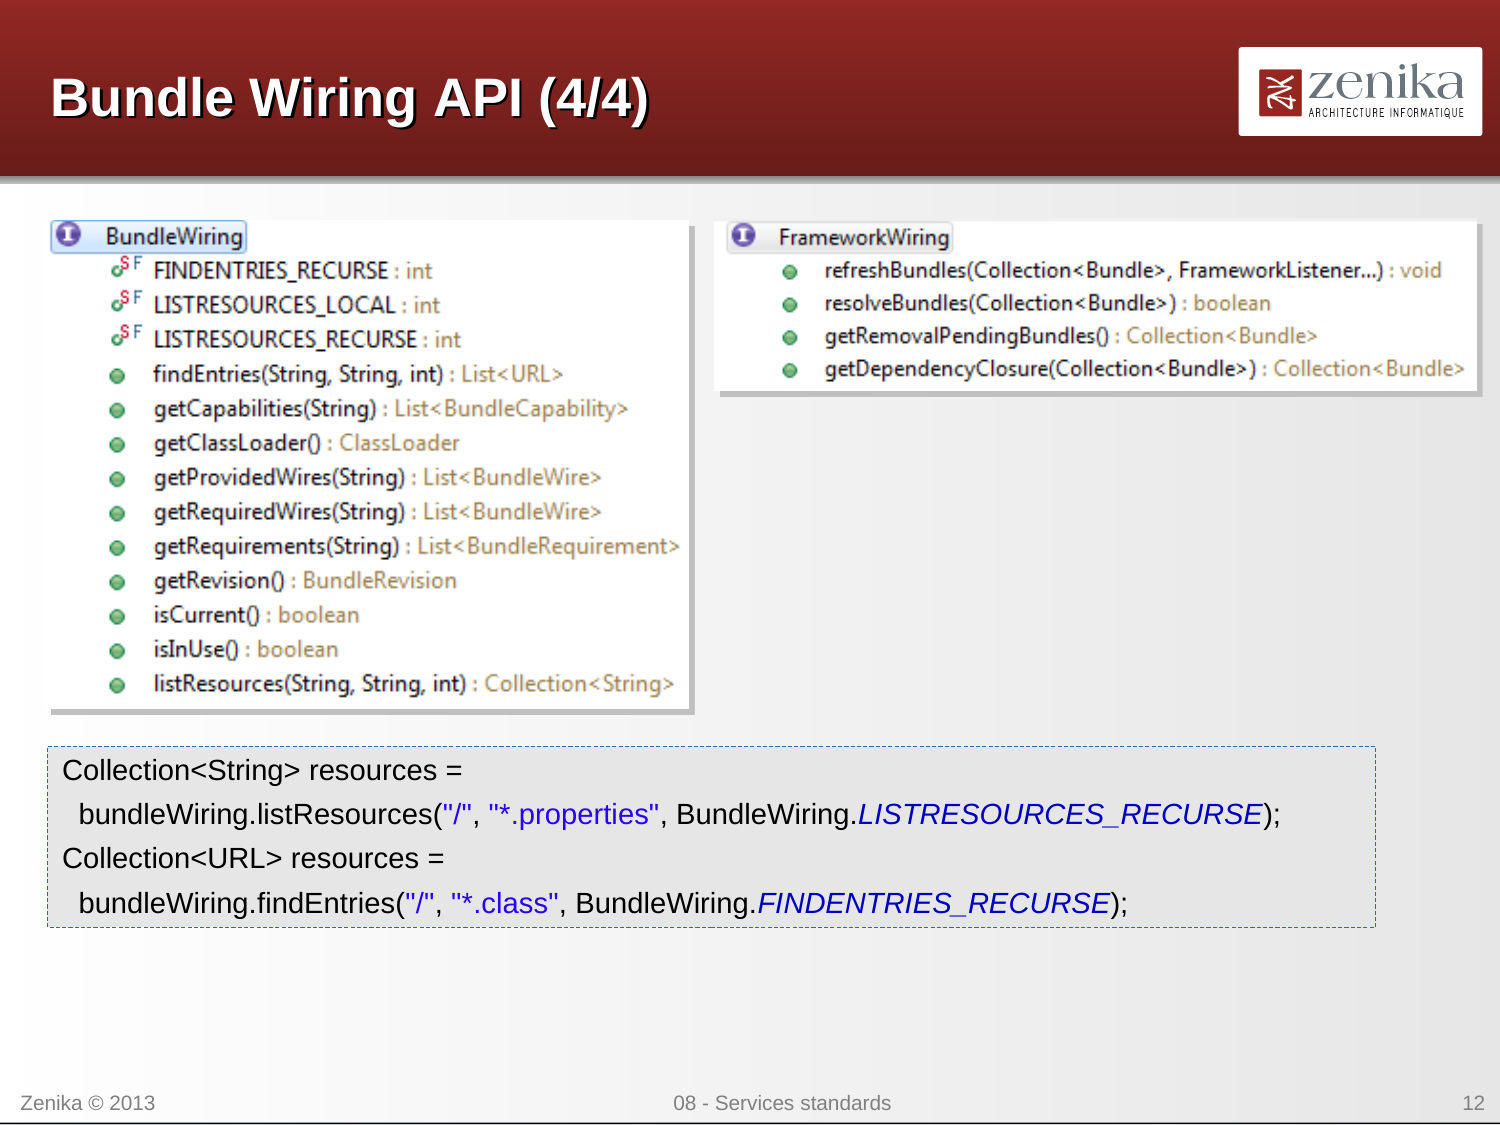

# Bundle Wiring API (4/4)
Collection<String> resources =
 bundleWiring.listResources("/", "*.properties", BundleWiring.LISTRESOURCES_RECURSE);
Collection<URL> resources =
 bundleWiring.findEntries("/", "*.class", BundleWiring.FINDENTRIES_RECURSE);